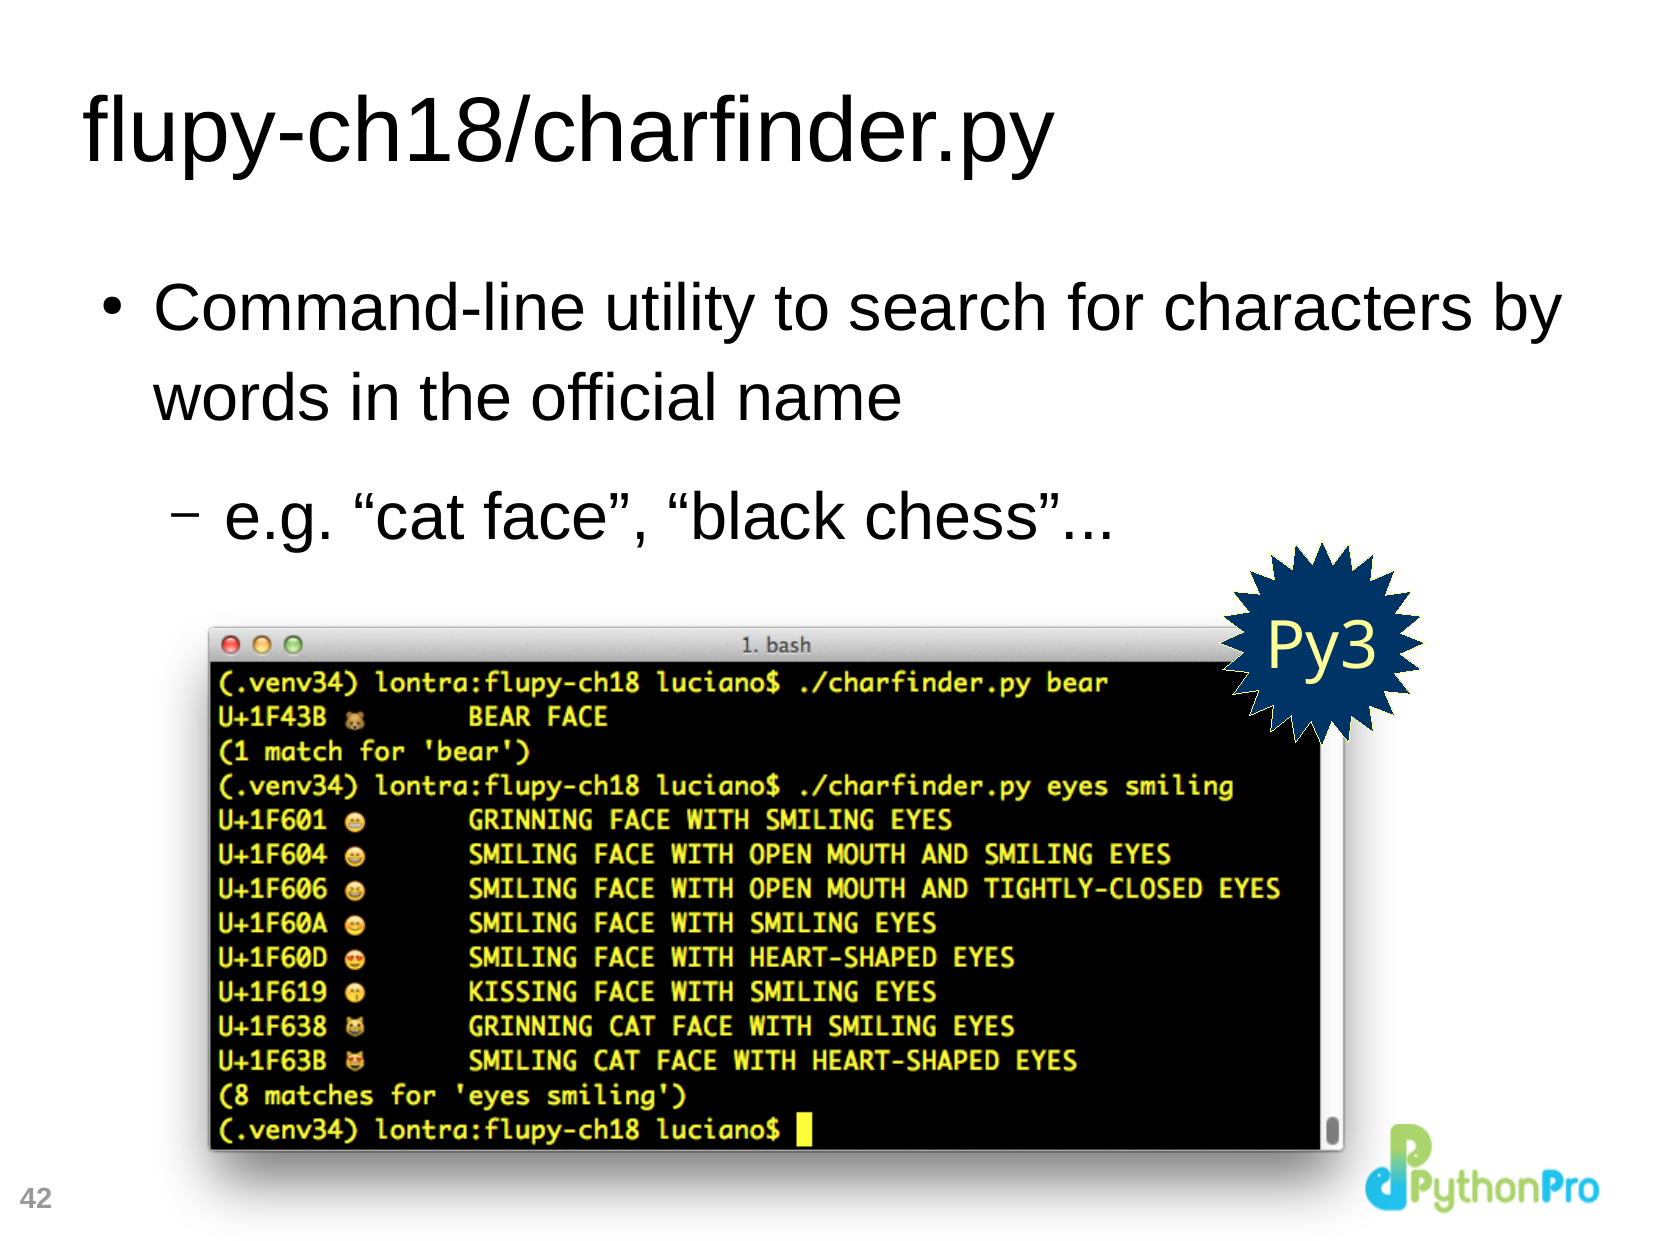

# flupy-ch18/charfinder.py
Command-line utility to search for characters by words in the official name
e.g. “cat face”, “black chess”...
Py3
42